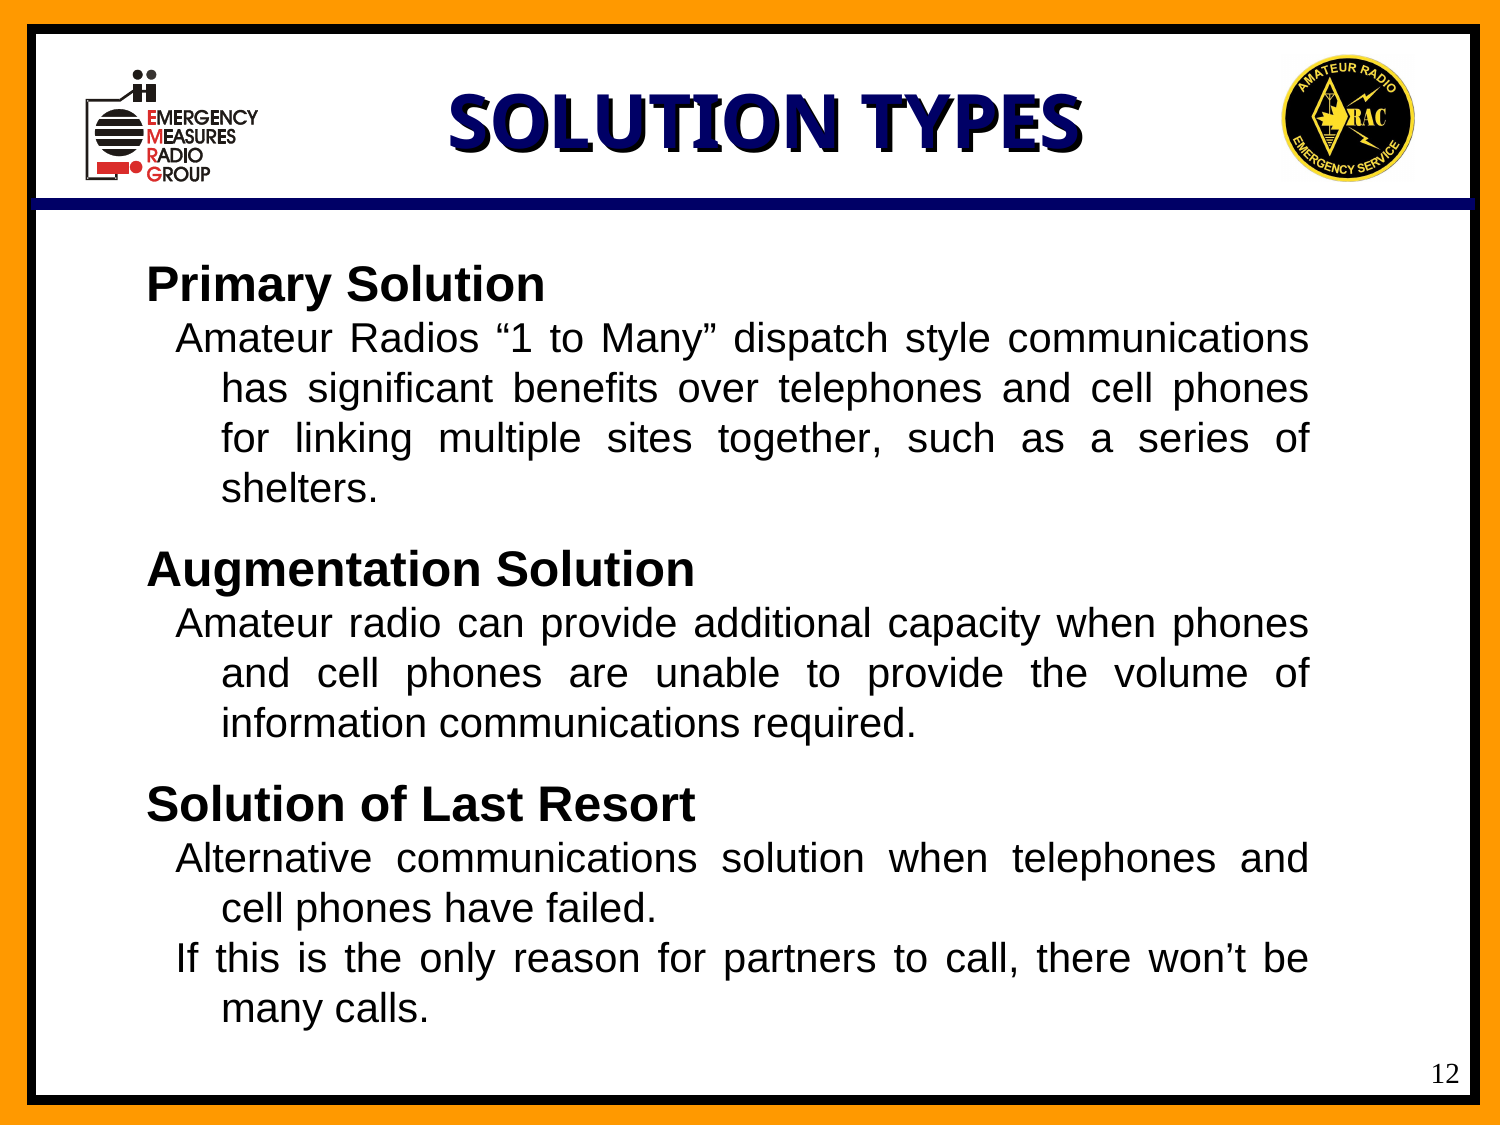

SOLUTION TYPES
Primary Solution
Amateur Radios “1 to Many” dispatch style communications has significant benefits over telephones and cell phones for linking multiple sites together, such as a series of shelters.
Augmentation Solution
Amateur radio can provide additional capacity when phones and cell phones are unable to provide the volume of information communications required.
Solution of Last Resort
Alternative communications solution when telephones and cell phones have failed.
If this is the only reason for partners to call, there won’t be many calls.
12